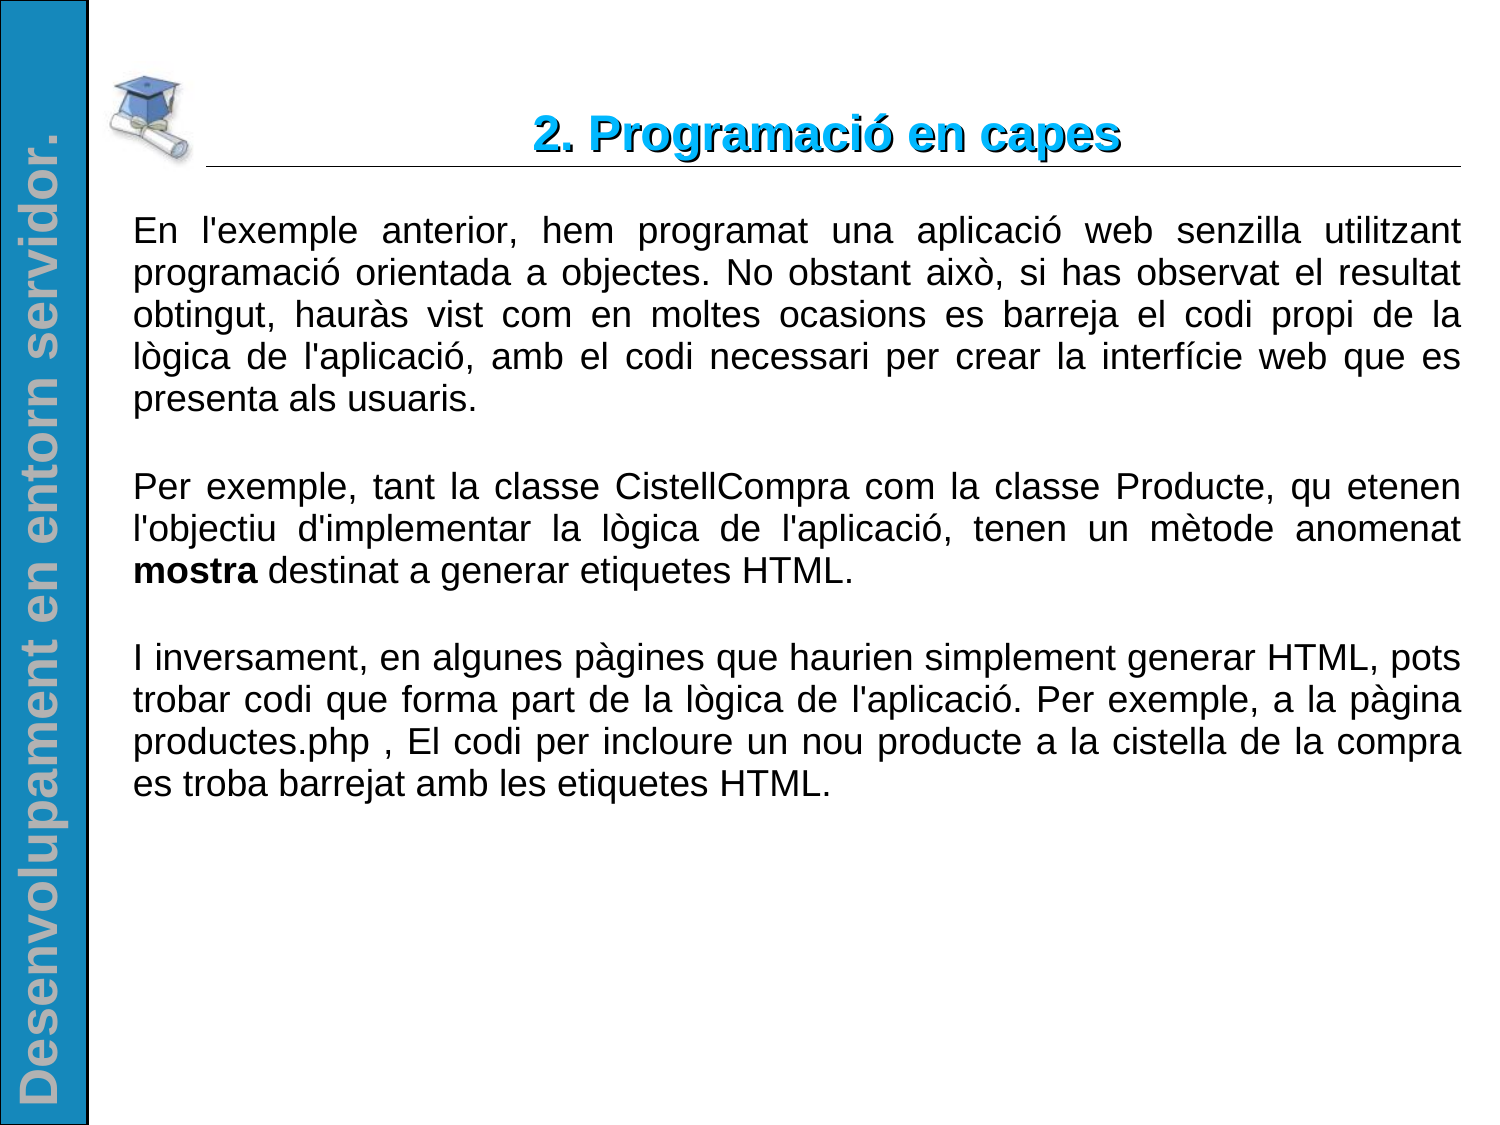

# 2. Programació en capes
En l'exemple anterior, hem programat una aplicació web senzilla utilitzant programació orientada a objectes. No obstant això, si has observat el resultat obtingut, hauràs vist com en moltes ocasions es barreja el codi propi de la lògica de l'aplicació, amb el codi necessari per crear la interfície web que es presenta als usuaris.
Per exemple, tant la classe CistellCompra com la classe Producte, qu etenen l'objectiu d'implementar la lògica de l'aplicació, tenen un mètode anomenat mostra destinat a generar etiquetes HTML.
I inversament, en algunes pàgines que haurien simplement generar HTML, pots trobar codi que forma part de la lògica de l'aplicació. Per exemple, a la pàgina productes.php , El codi per incloure un nou producte a la cistella de la compra es troba barrejat amb les etiquetes HTML.